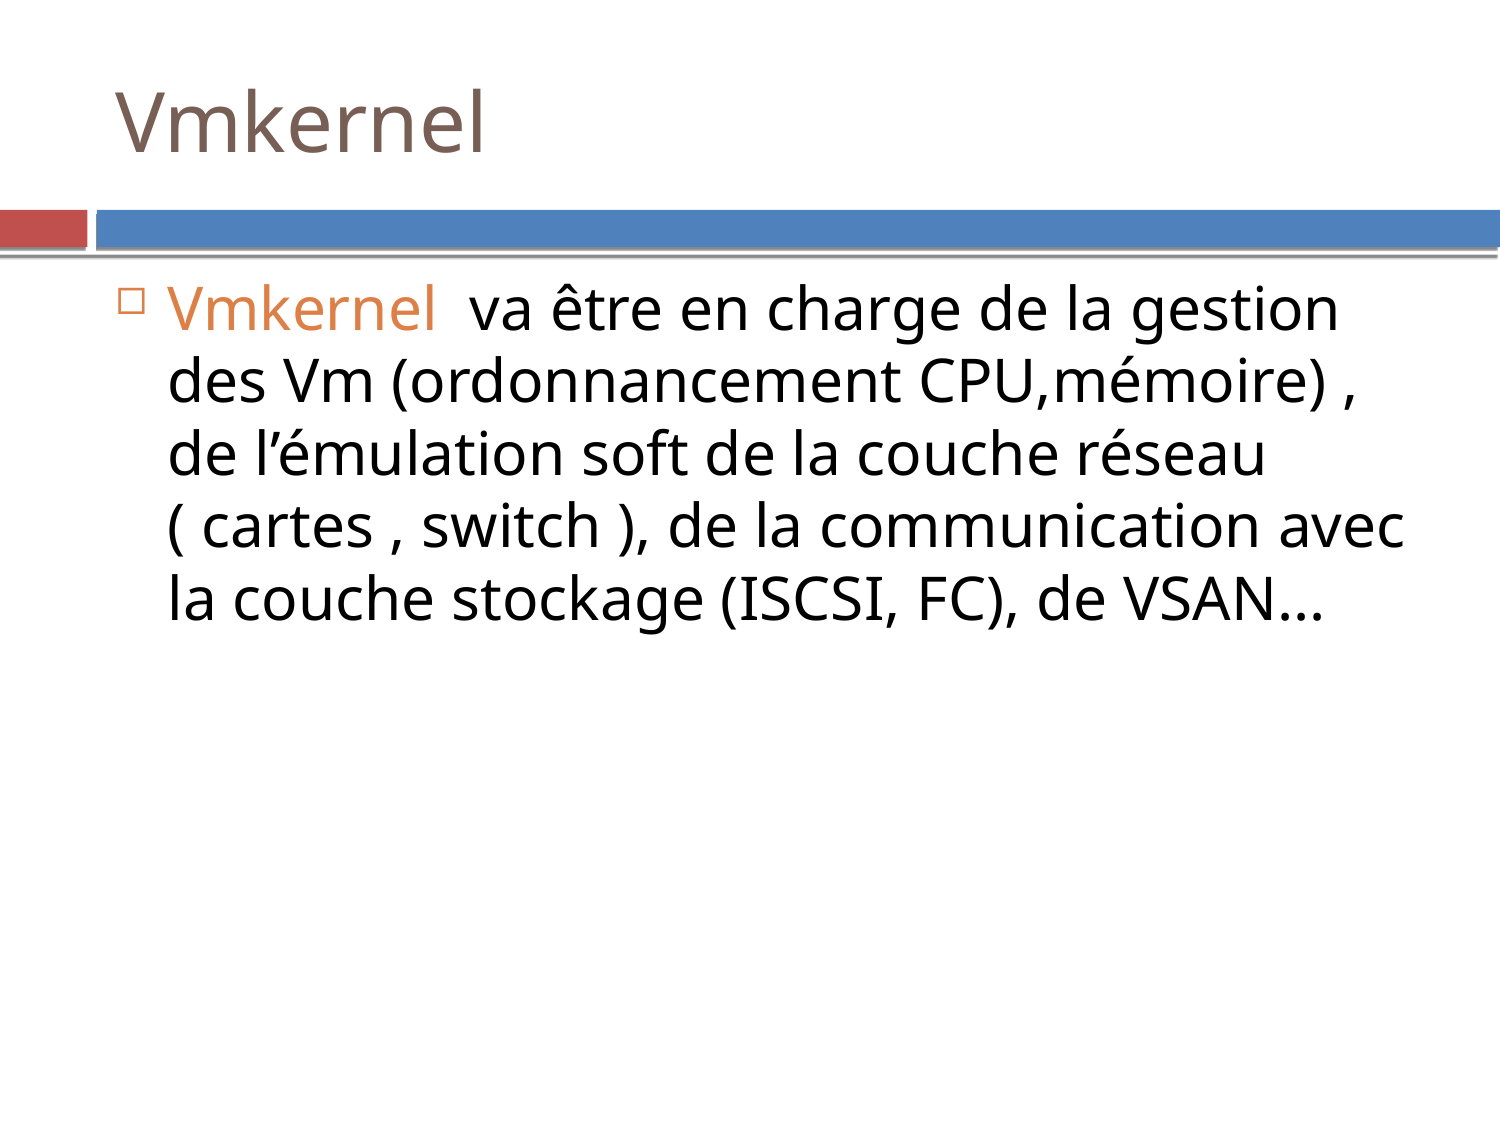

Vmkernel
Vmkernel va être en charge de la gestion des Vm (ordonnancement CPU,mémoire) , de l’émulation soft de la couche réseau ( cartes , switch ), de la communication avec la couche stockage (ISCSI, FC), de VSAN...